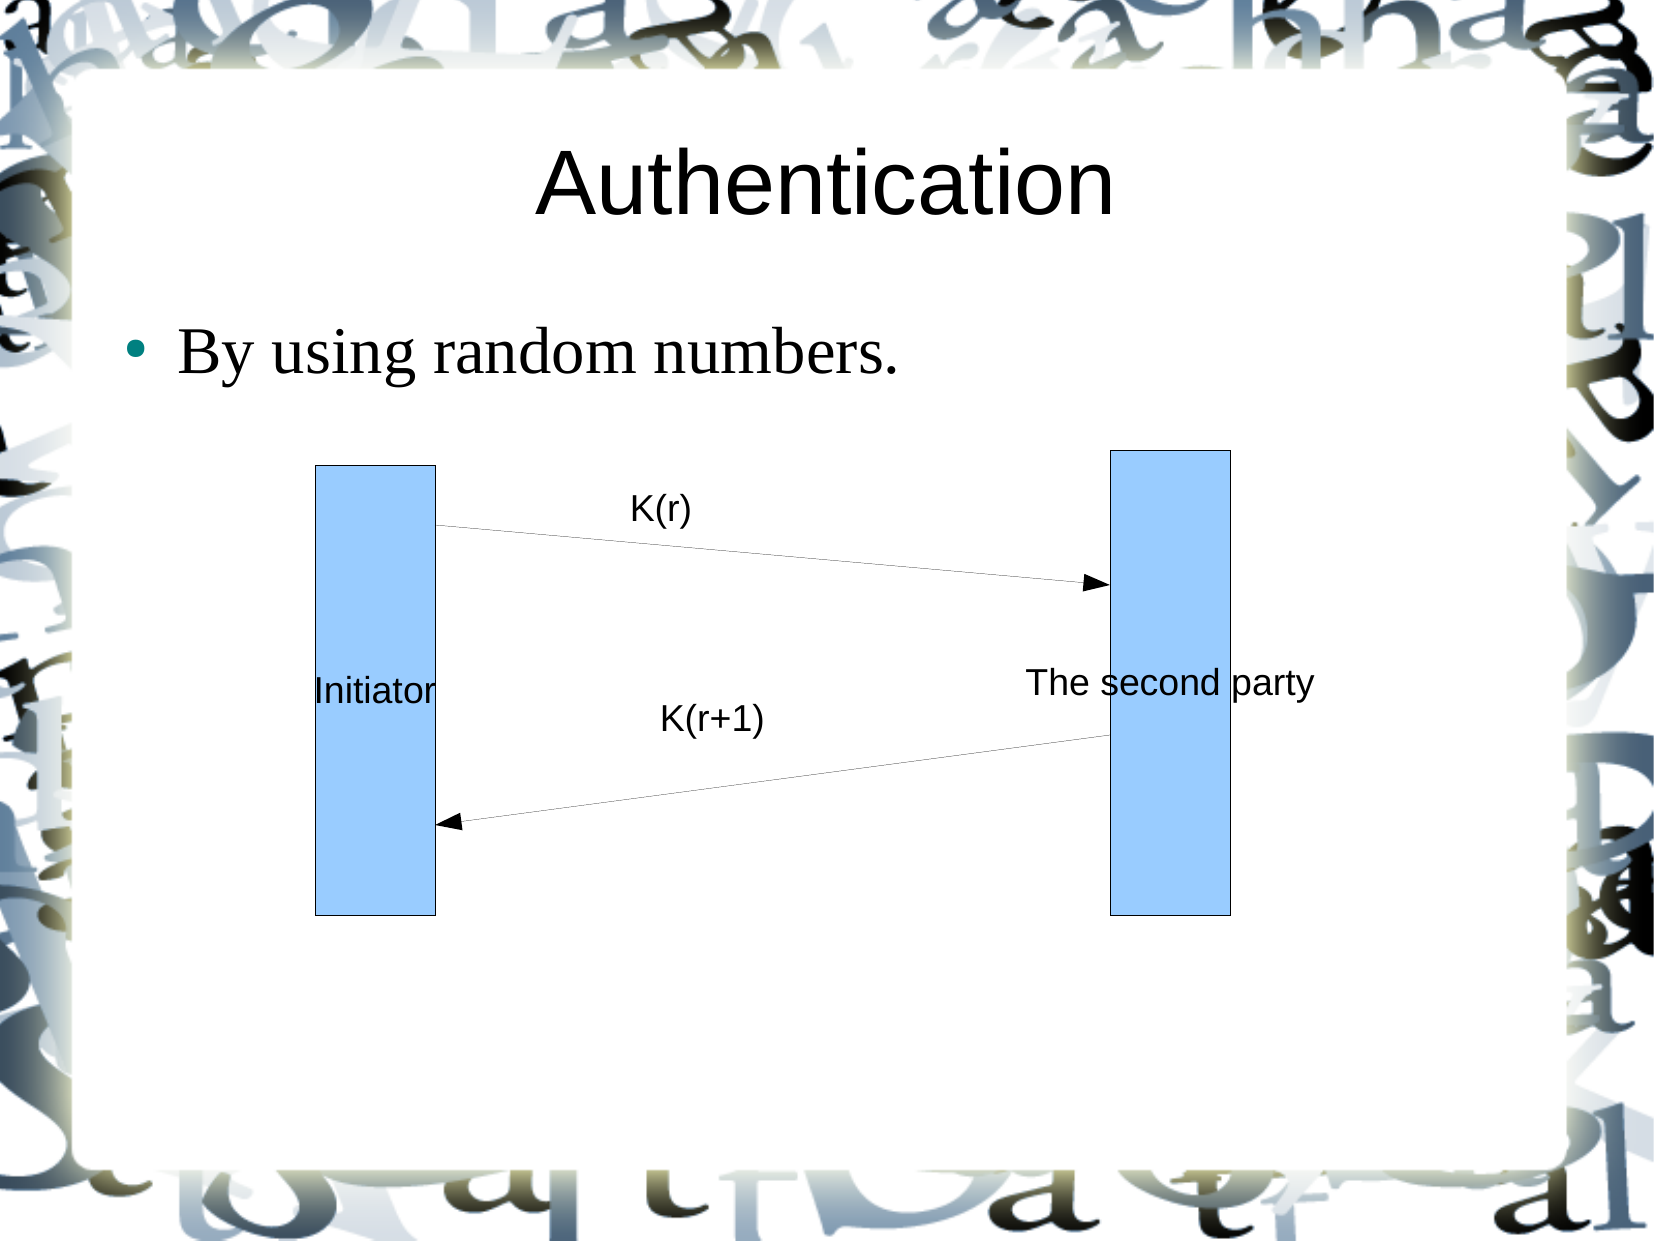

# Authentication
By using random numbers.
The second party
Initiator
K(r)
K(r+1)